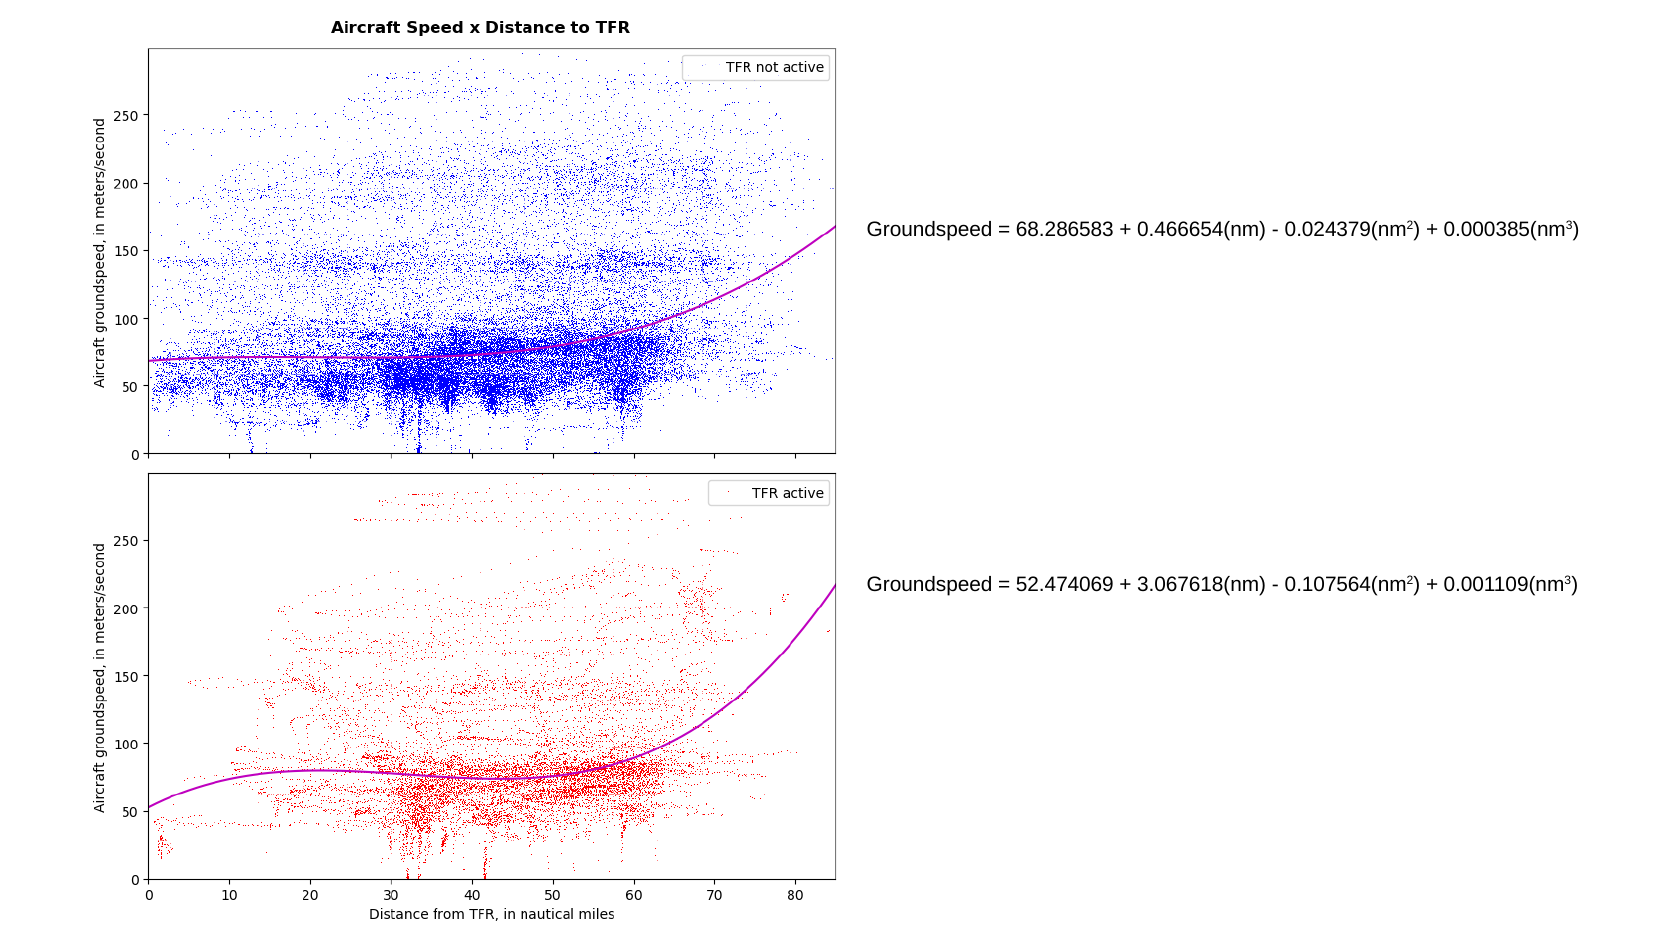

Groundspeed = 68.286583 + 0.466654(nm) - 0.024379(nm2) + 0.000385(nm3)
Groundspeed = 52.474069 + 3.067618(nm) - 0.107564(nm2) + 0.001109(nm3)